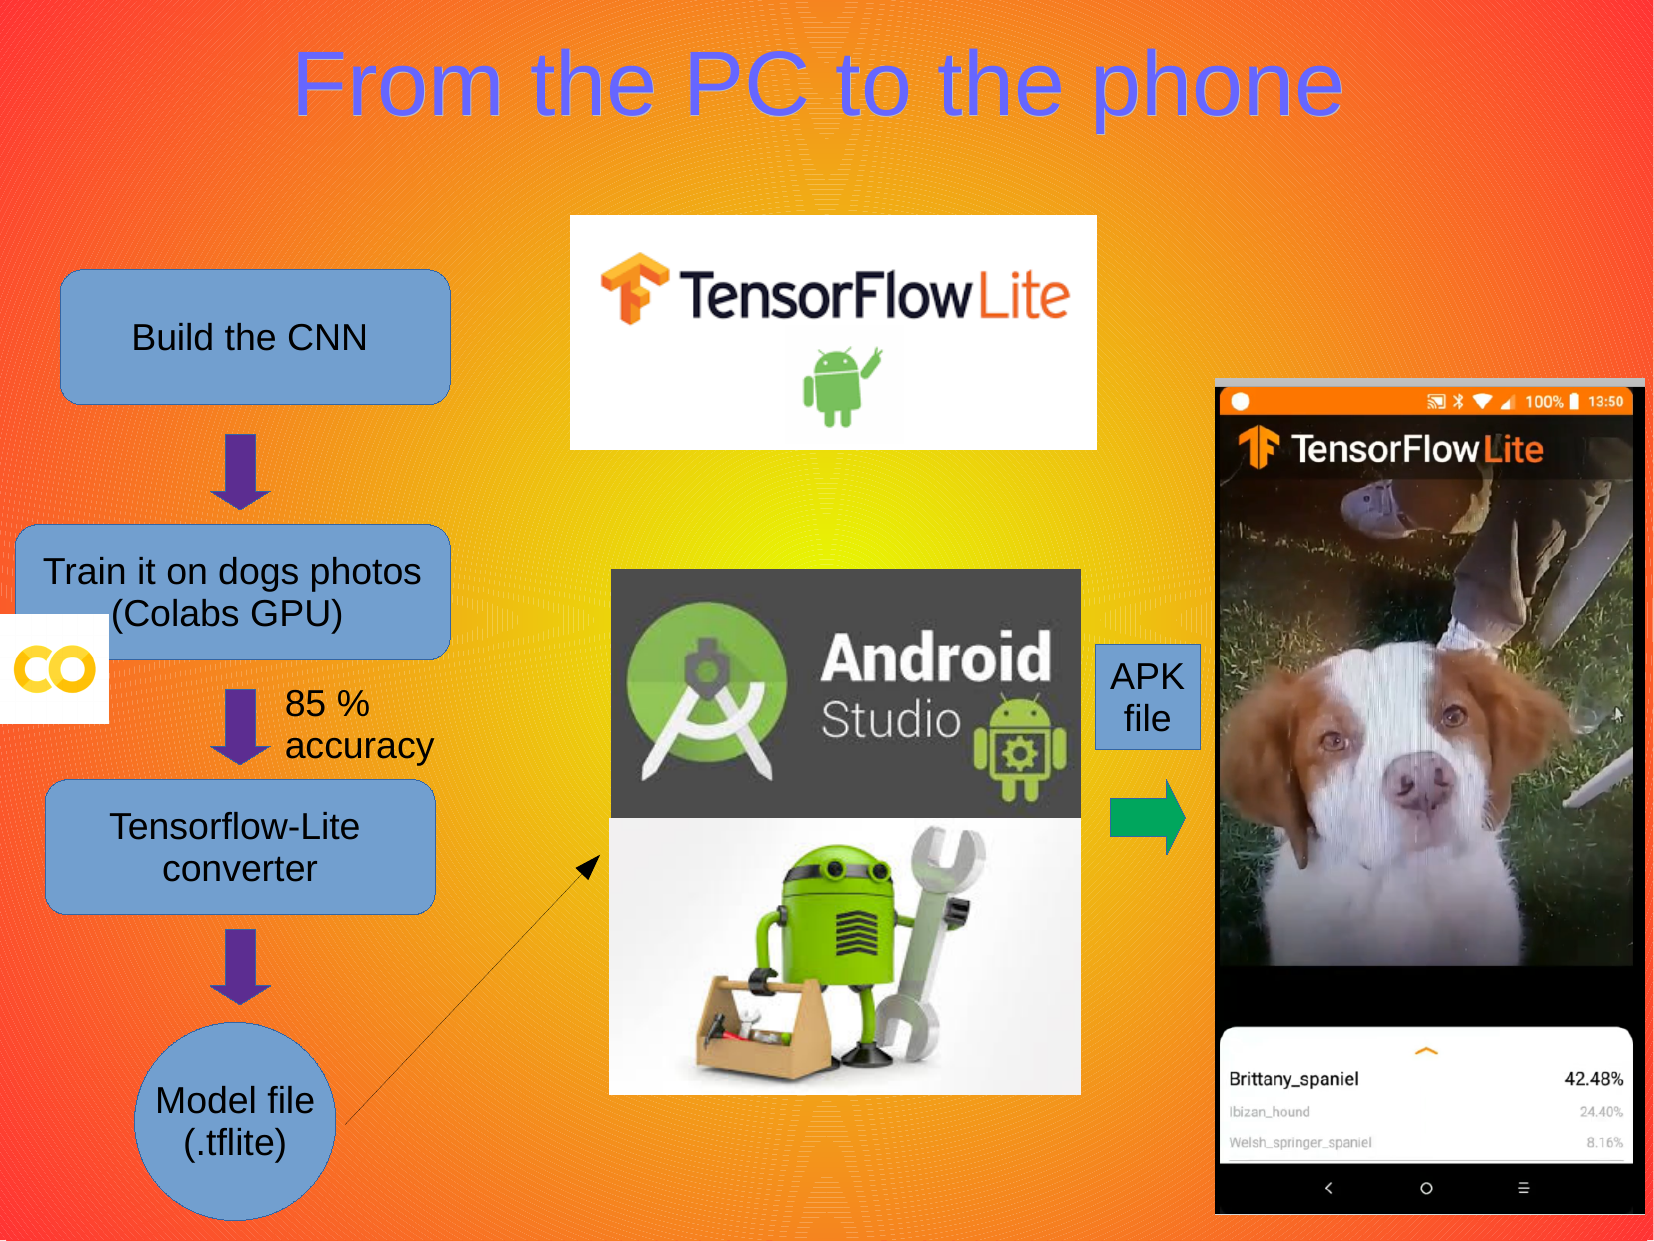

# From the PC to the phone
Build the CNN
Train it on dogs photos
(Colabs GPU)
APK
file
85 % accuracy
Tensorflow-Lite
converter
Model file
(.tflite)